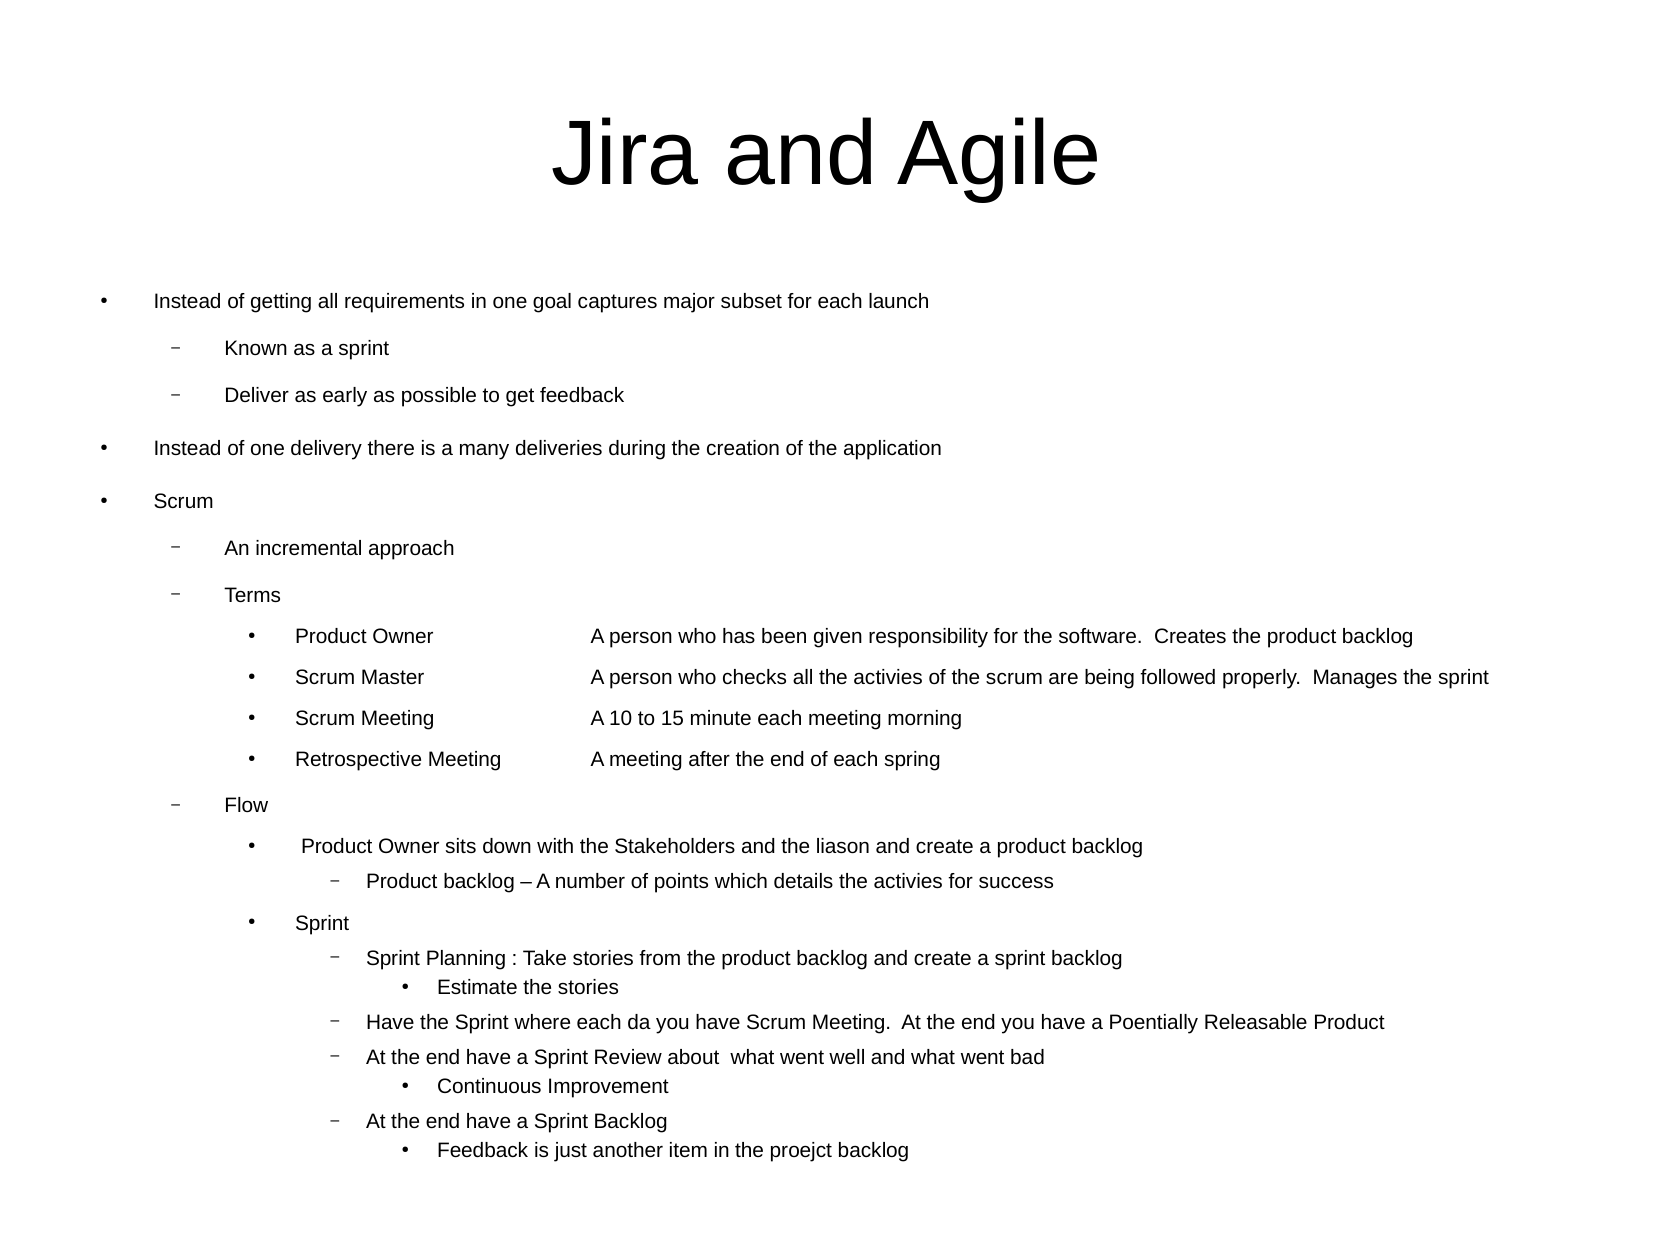

# Jira and Agile
Instead of getting all requirements in one goal captures major subset for each launch
Known as a sprint
Deliver as early as possible to get feedback
Instead of one delivery there is a many deliveries during the creation of the application
Scrum
An incremental approach
Terms
Product Owner			A person who has been given responsibility for the software. Creates the product backlog
Scrum Master			A person who checks all the activies of the scrum are being followed properly. Manages the sprint
Scrum Meeting			A 10 to 15 minute each meeting morning
Retrospective Meeting		A meeting after the end of each spring
Flow
 Product Owner sits down with the Stakeholders and the liason and create a product backlog
Product backlog – A number of points which details the activies for success
Sprint
Sprint Planning : Take stories from the product backlog and create a sprint backlog
Estimate the stories
Have the Sprint where each da you have Scrum Meeting. At the end you have a Poentially Releasable Product
At the end have a Sprint Review about what went well and what went bad
Continuous Improvement
At the end have a Sprint Backlog
Feedback is just another item in the proejct backlog